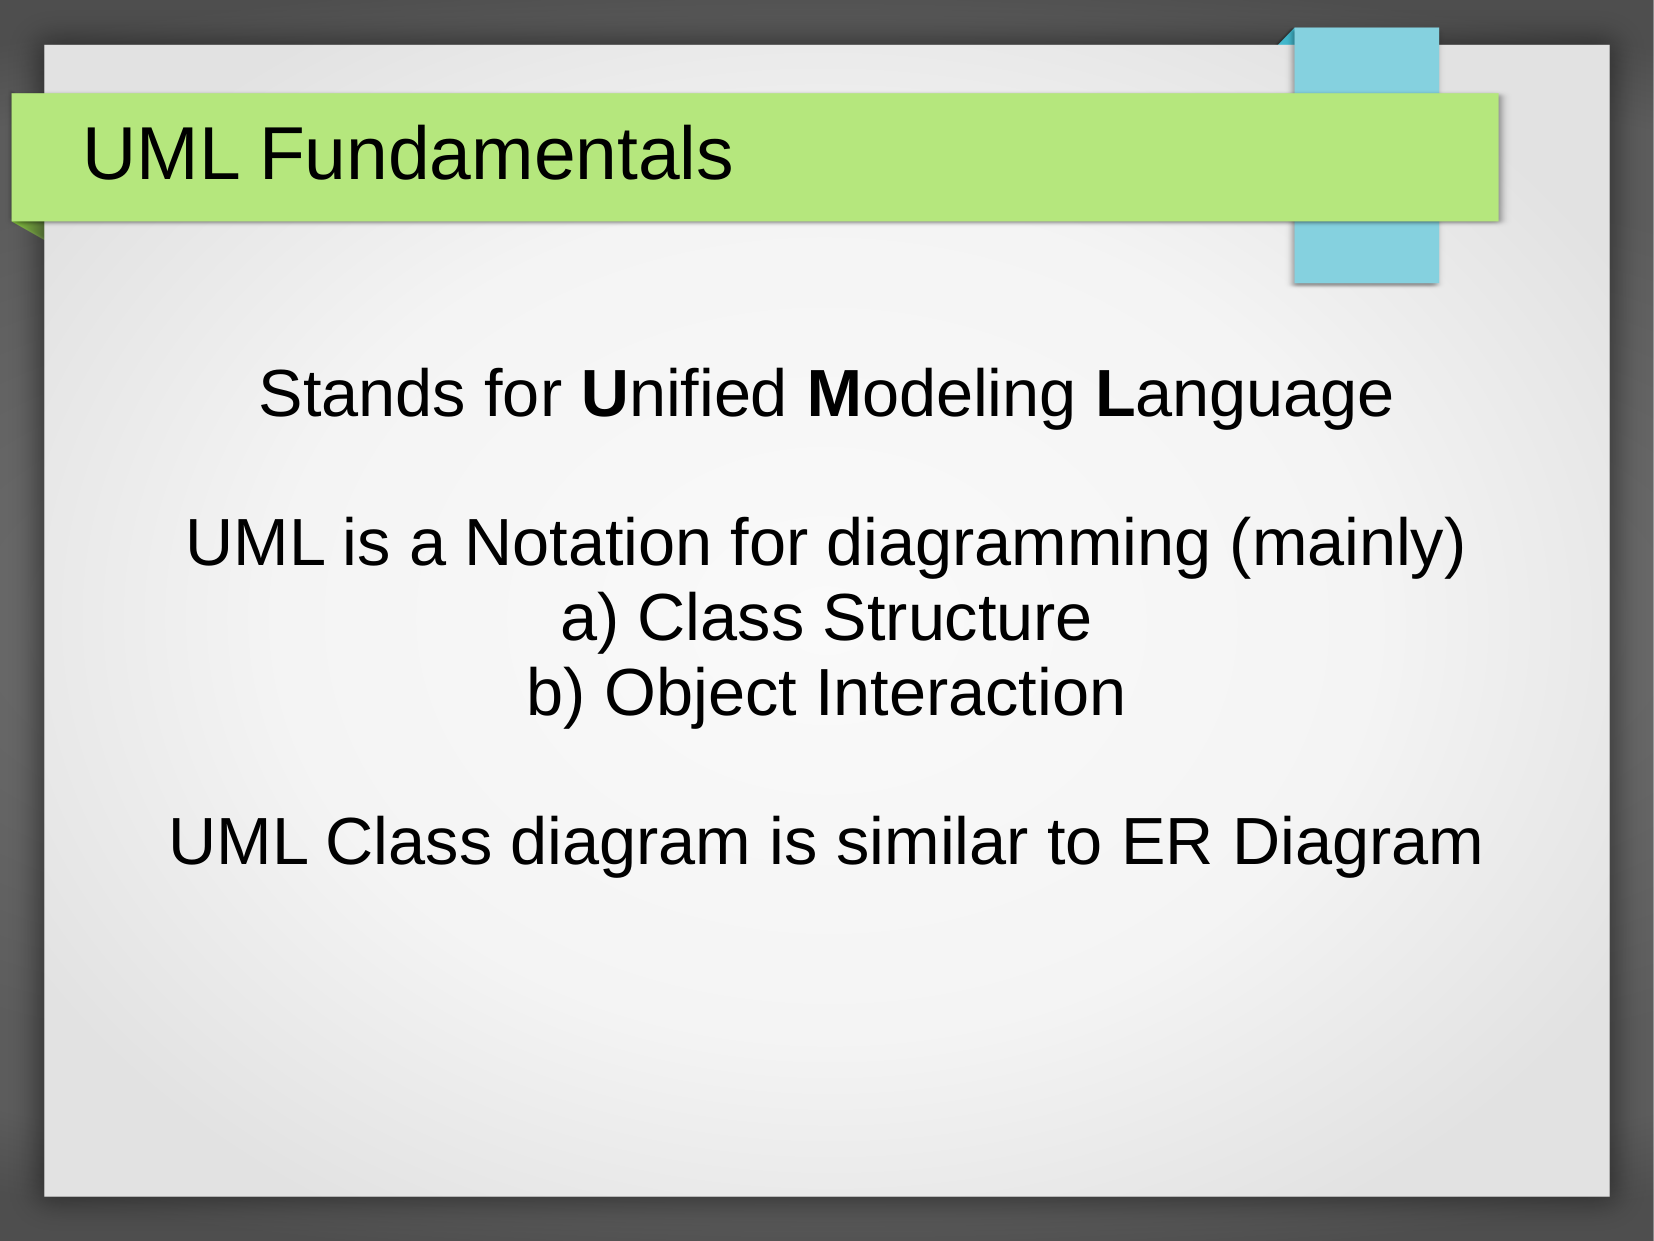

# UML Fundamentals
Stands for Unified Modeling Language
UML is a Notation for diagramming (mainly)
a) Class Structure
b) Object Interaction
UML Class diagram is similar to ER Diagram